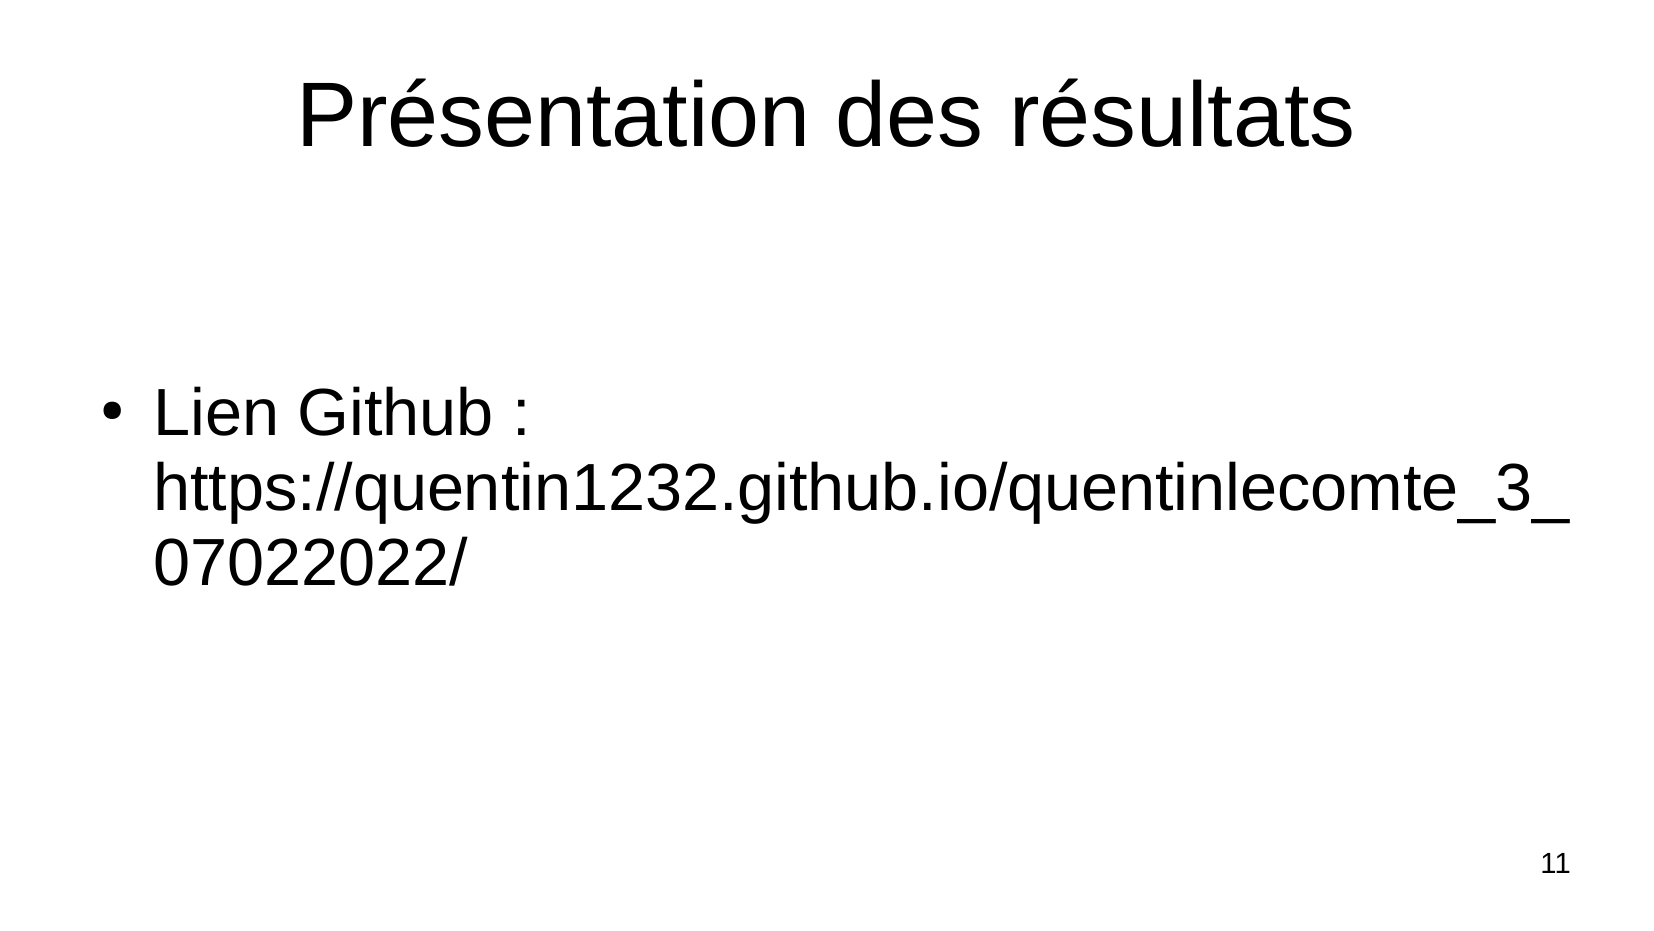

# Présentation des résultats
Lien Github : https://quentin1232.github.io/quentinlecomte_3_07022022/
11